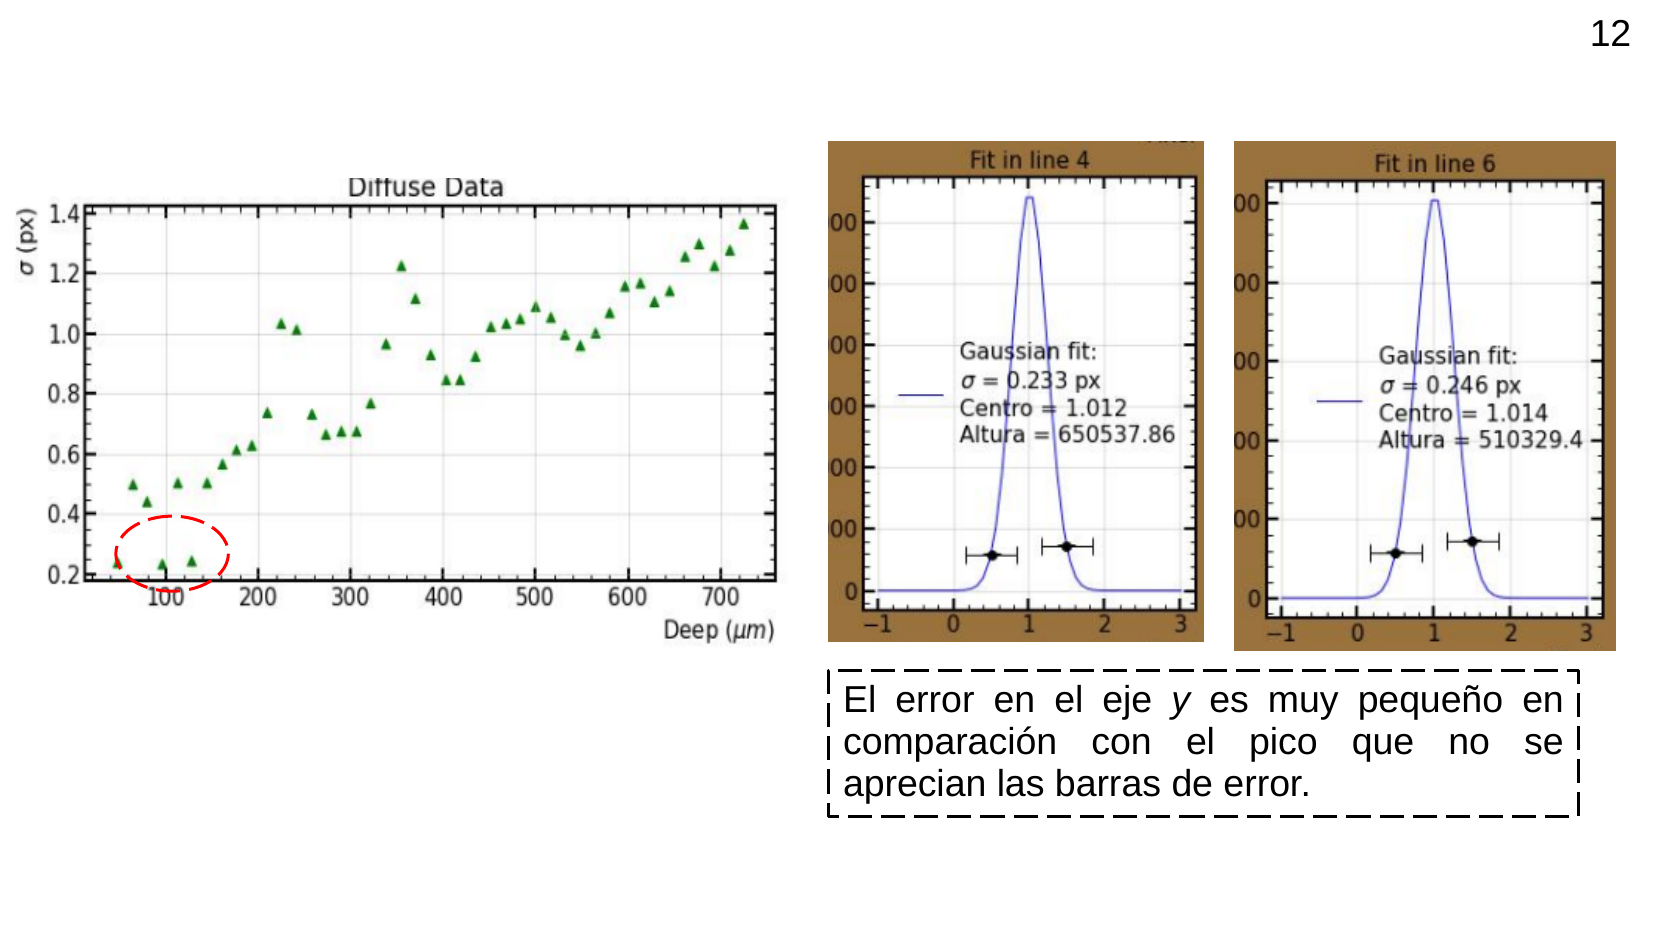

El error en el eje y es muy pequeño en comparación con el pico que no se aprecian las barras de error.